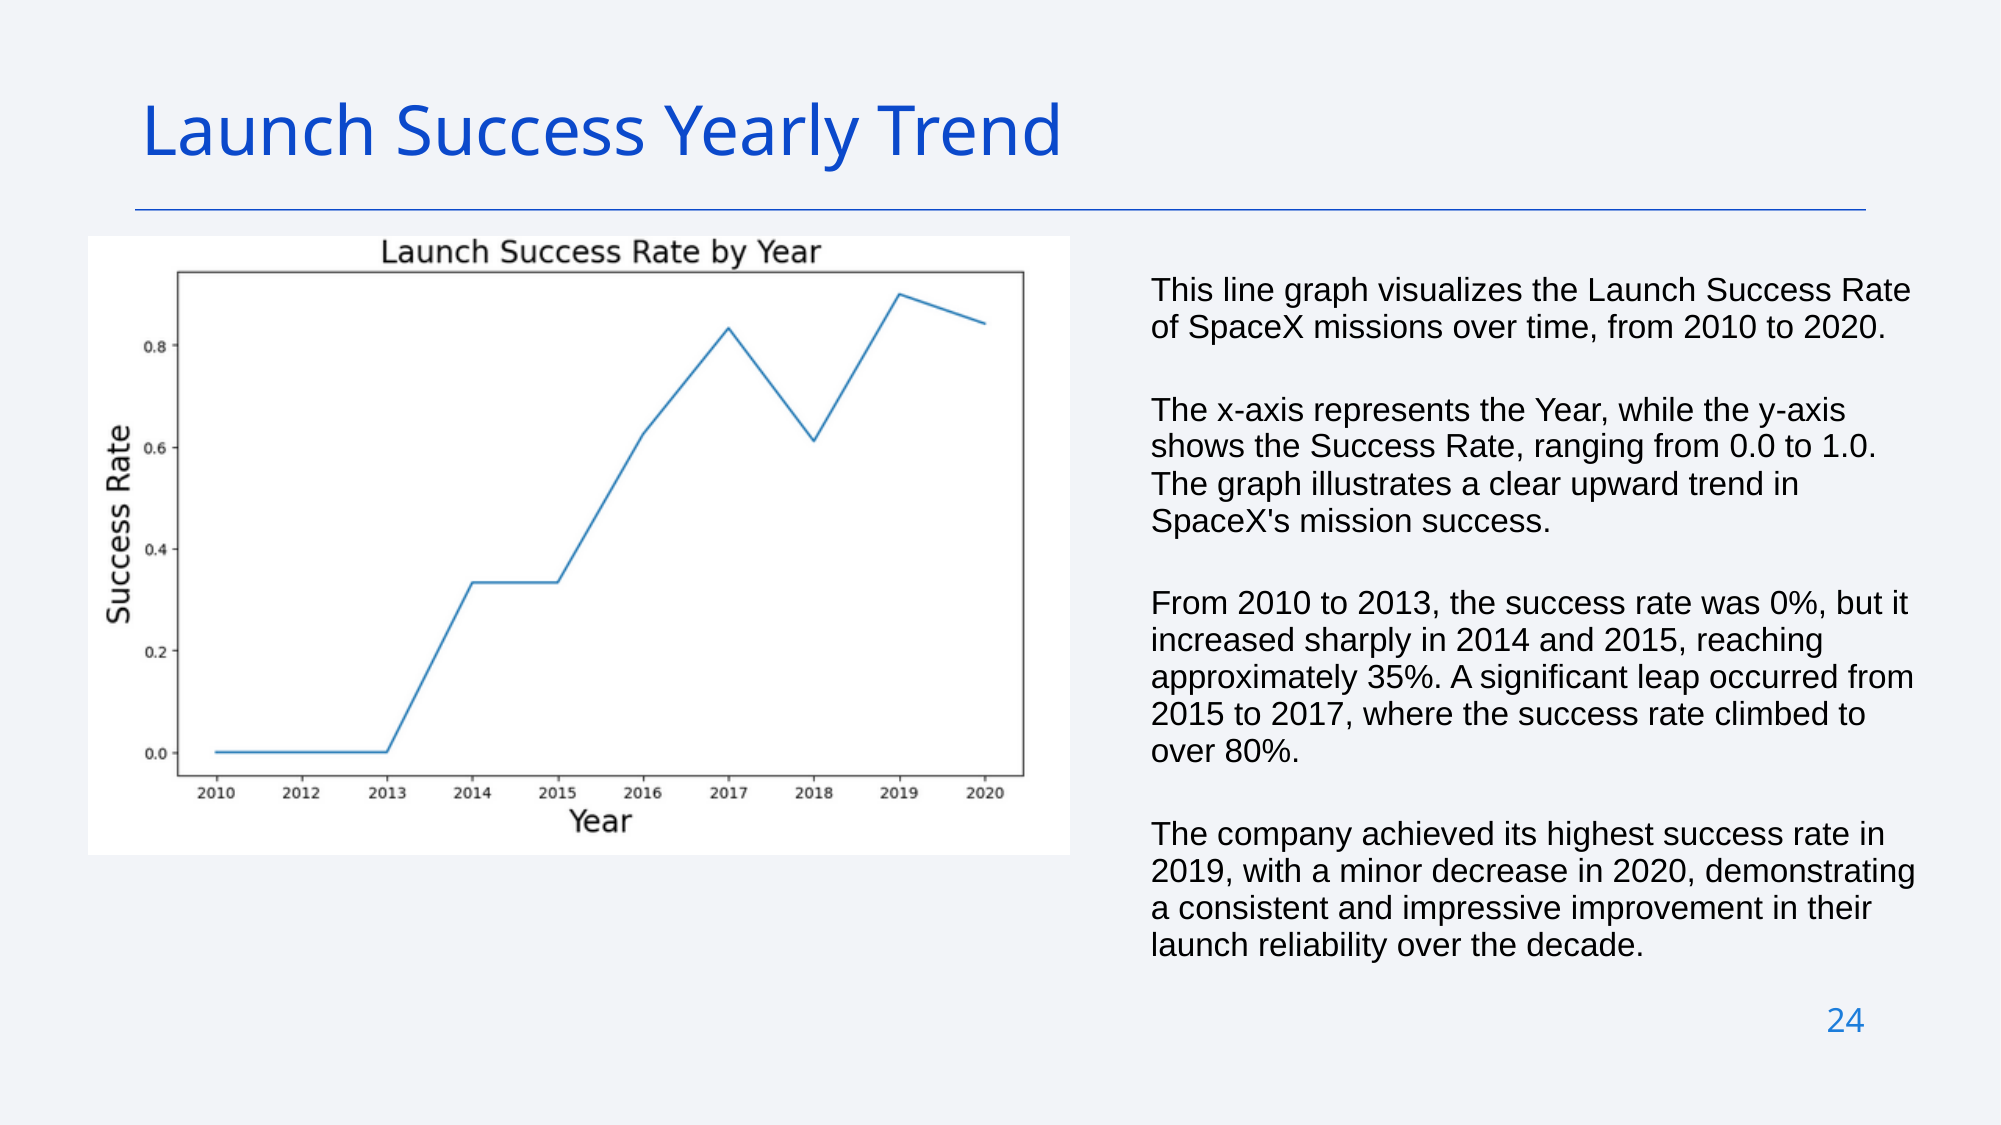

Launch Success Yearly Trend
This line graph visualizes the Launch Success Rate of SpaceX missions over time, from 2010 to 2020.
The x-axis represents the Year, while the y-axis shows the Success Rate, ranging from 0.0 to 1.0. The graph illustrates a clear upward trend in SpaceX's mission success.
From 2010 to 2013, the success rate was 0%, but it increased sharply in 2014 and 2015, reaching approximately 35%. A significant leap occurred from 2015 to 2017, where the success rate climbed to over 80%.
The company achieved its highest success rate in 2019, with a minor decrease in 2020, demonstrating a consistent and impressive improvement in their launch reliability over the decade.
24